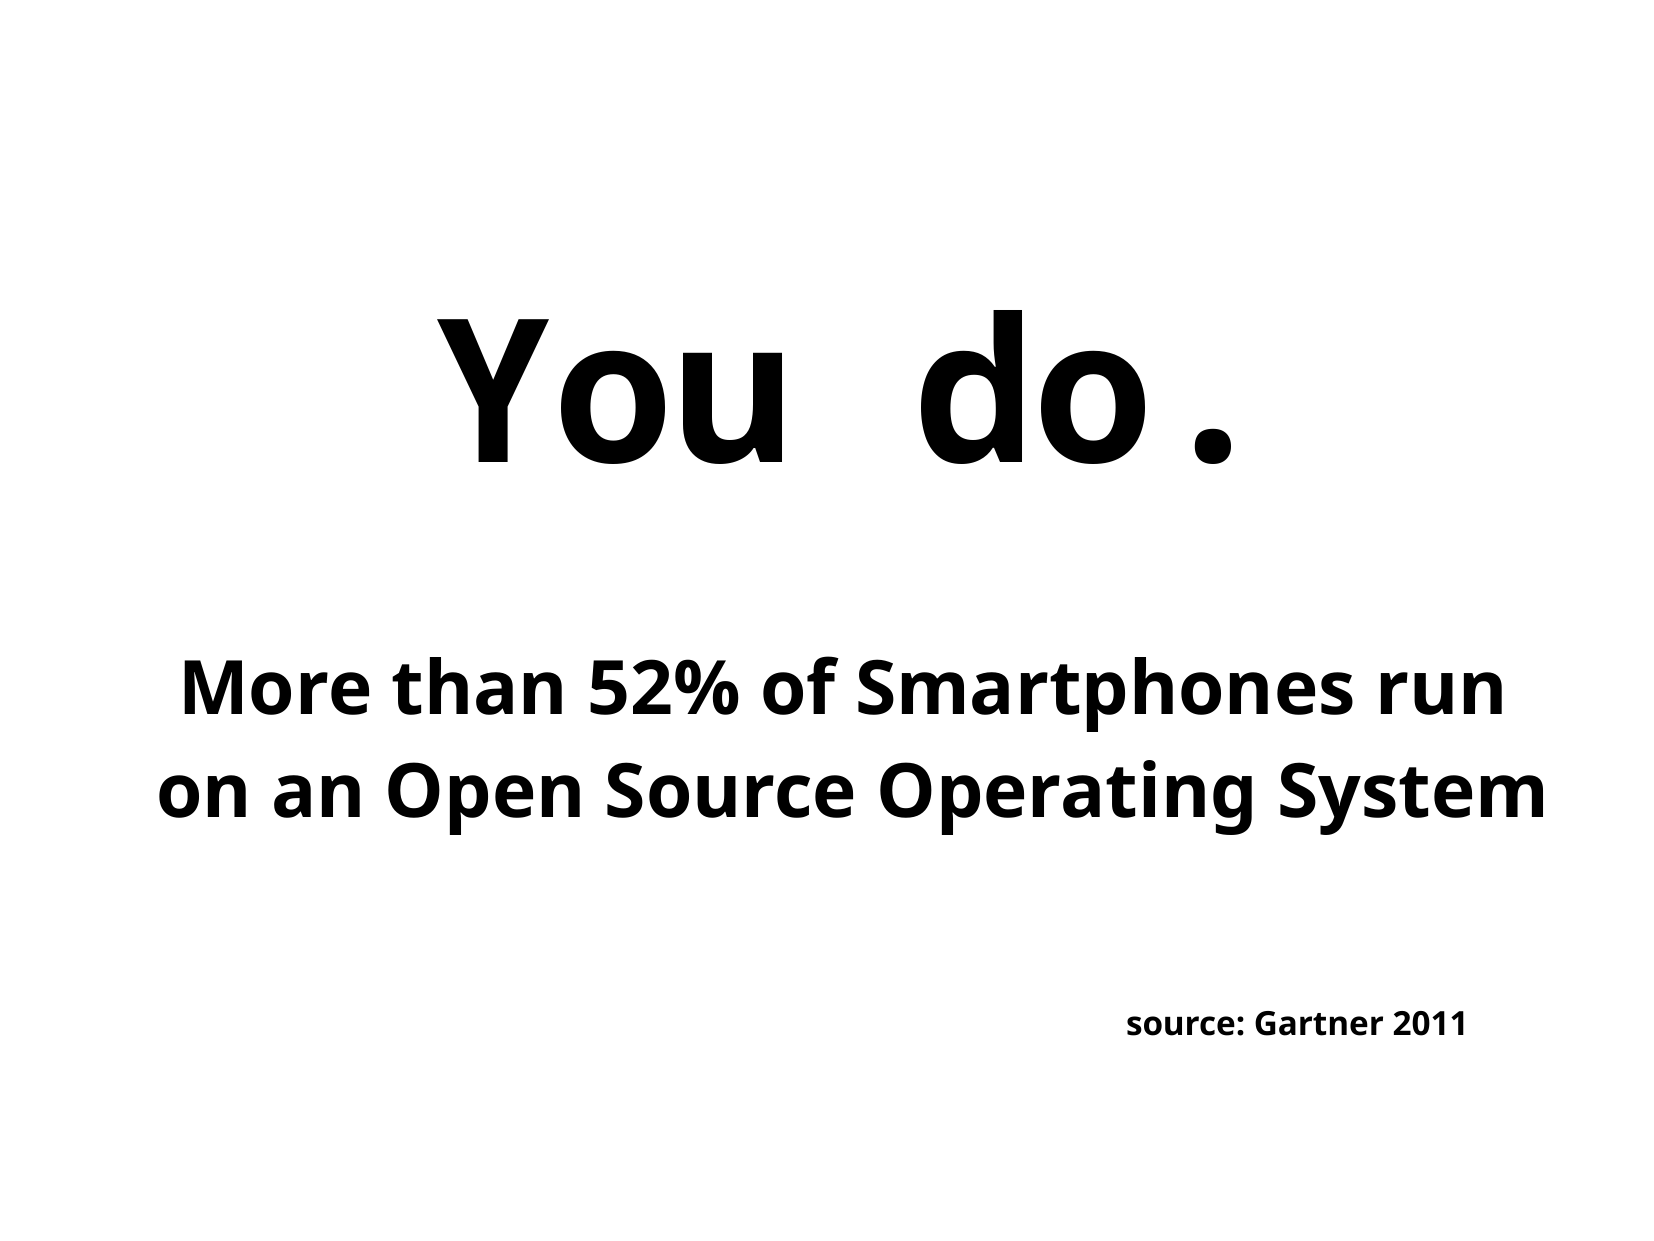

You do.
More than 52% of Smartphones run
on an Open Source Operating System
source: Gartner 2011